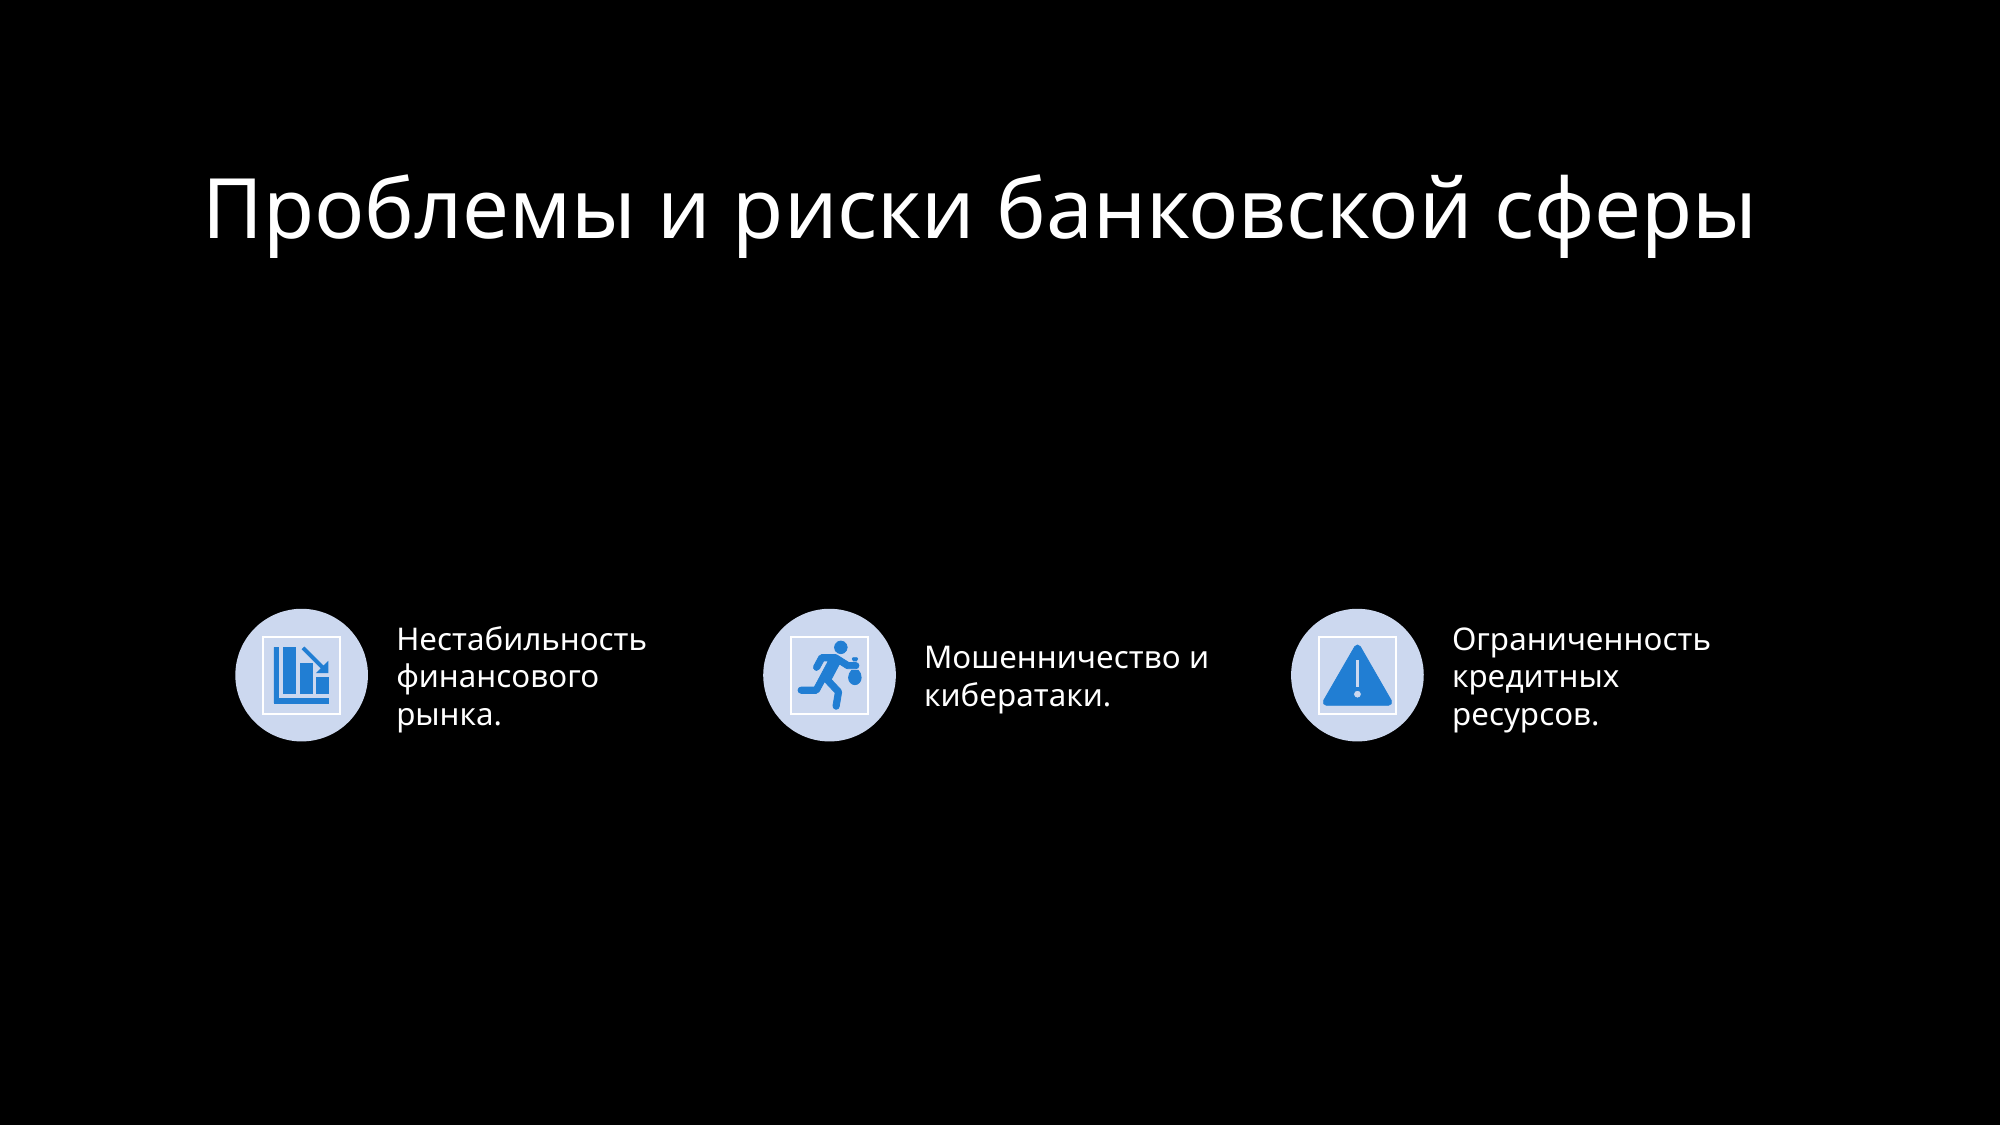

# Проблемы и риски банковской сферы
Нестабильность финансового рынка.
Мошенничество и кибератаки.
Ограниченность кредитных ресурсов.